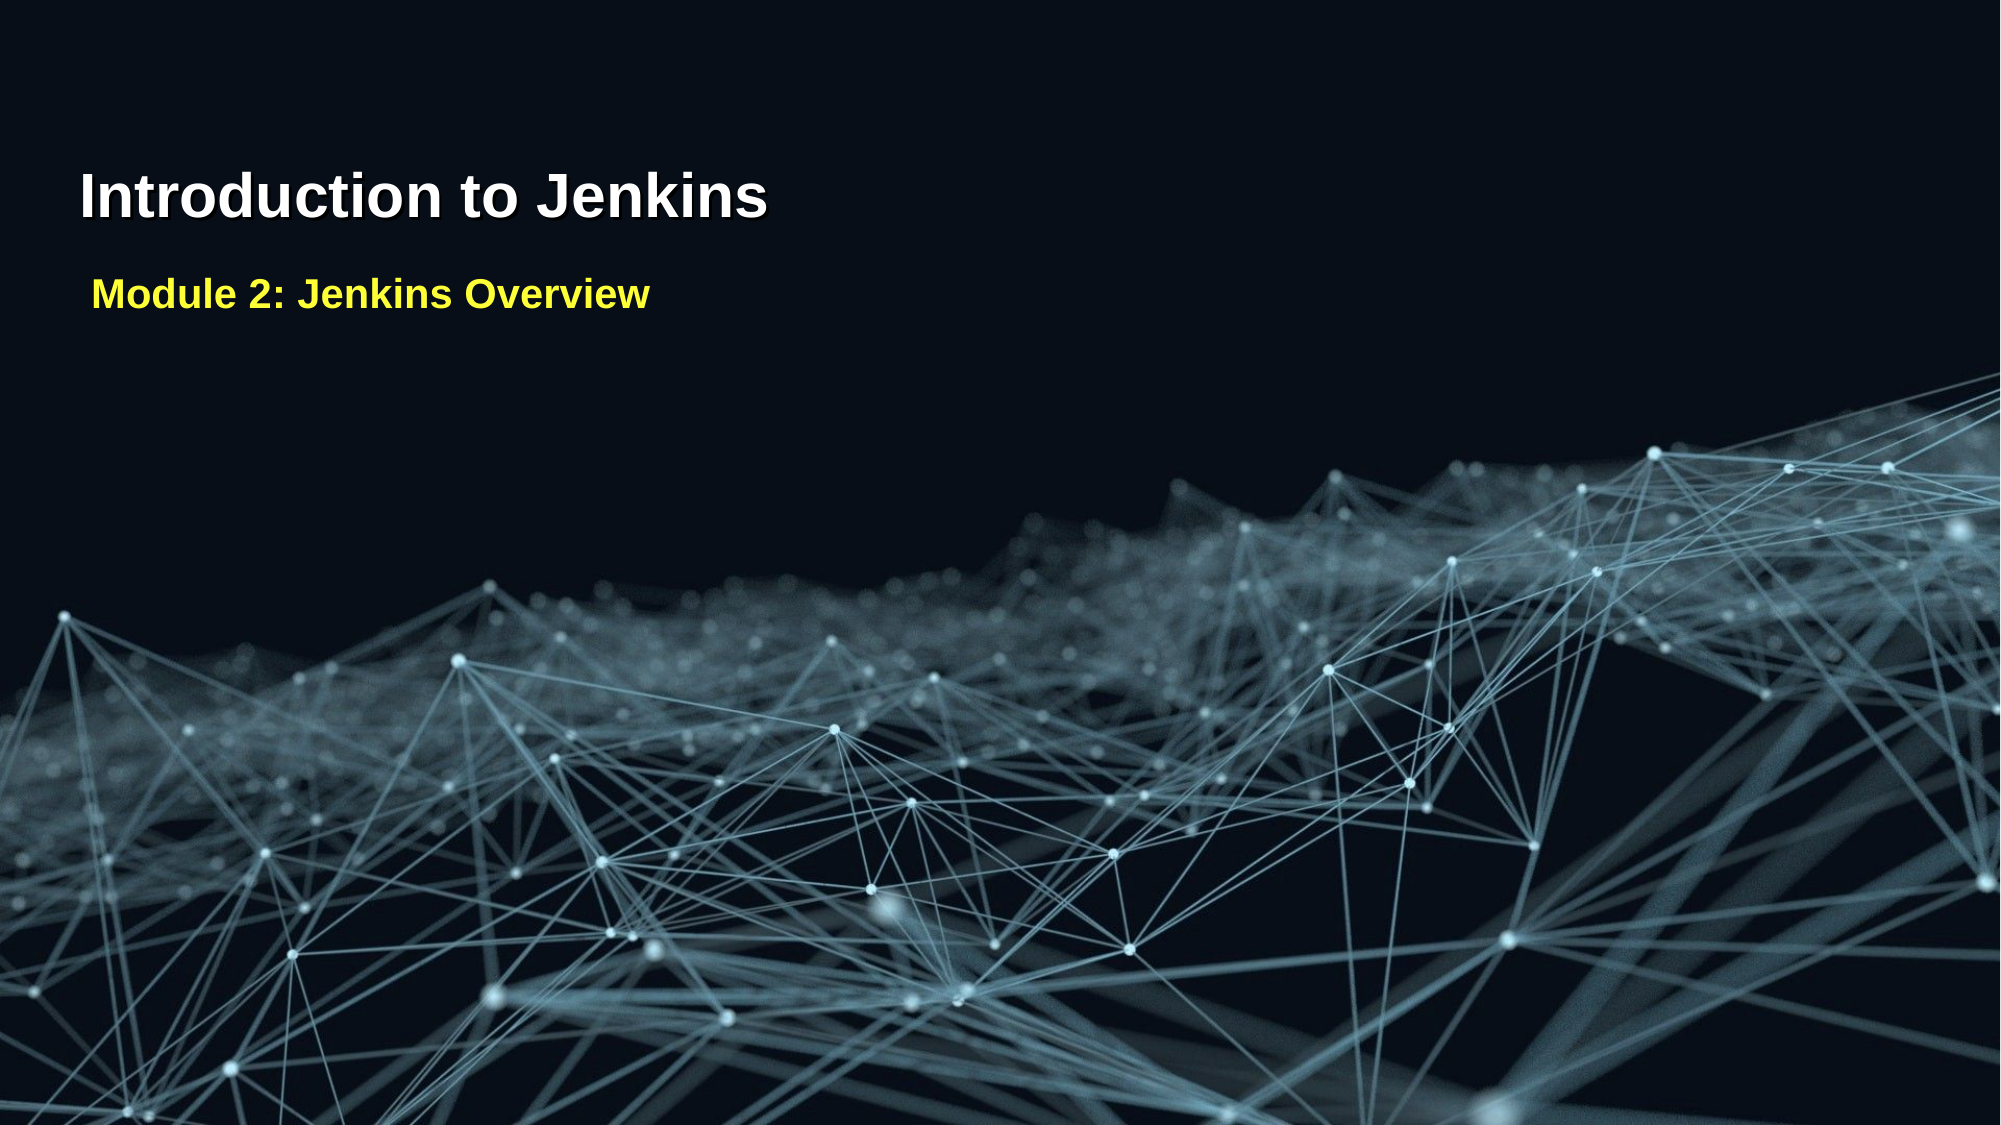

Introduction to Jenkins
Module 2: Jenkins Overview